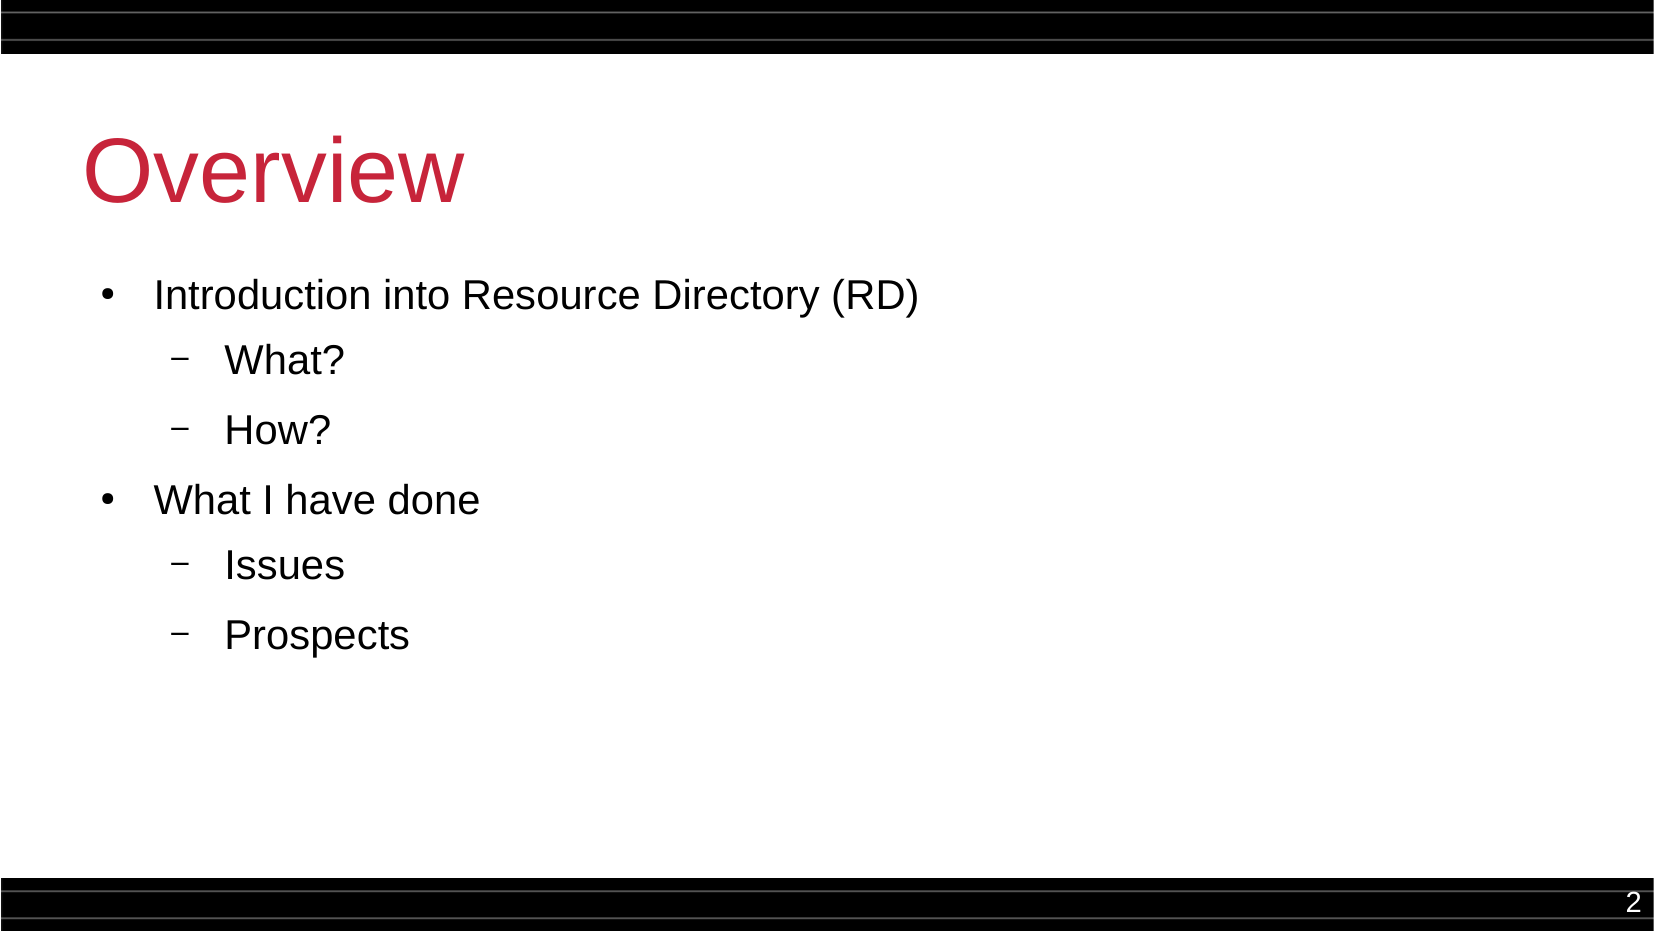

# Overview
Introduction into Resource Directory (RD)
What?
How?
What I have done
Issues
Prospects